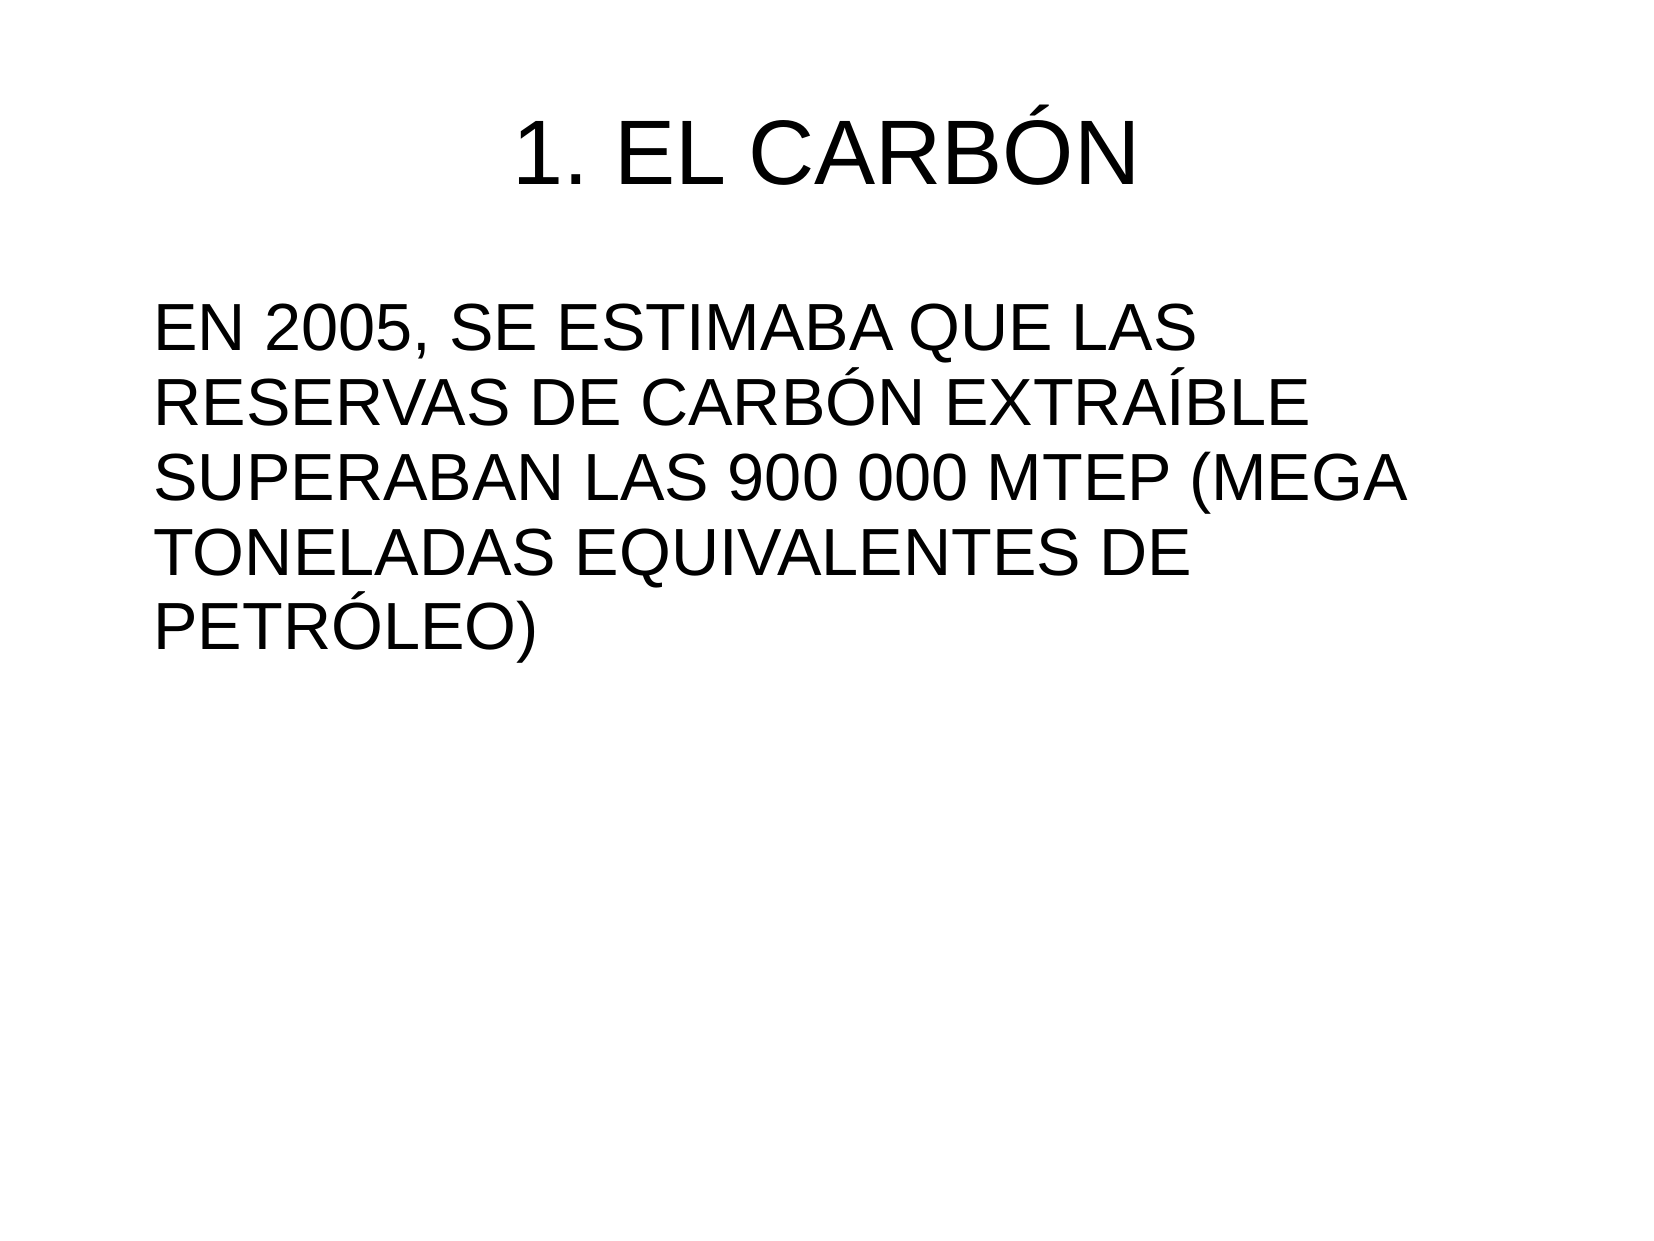

# 1. EL CARBÓN
EN 2005, SE ESTIMABA QUE LAS RESERVAS DE CARBÓN EXTRAÍBLE SUPERABAN LAS 900 000 MTEP (MEGA TONELADAS EQUIVALENTES DE PETRÓLEO)